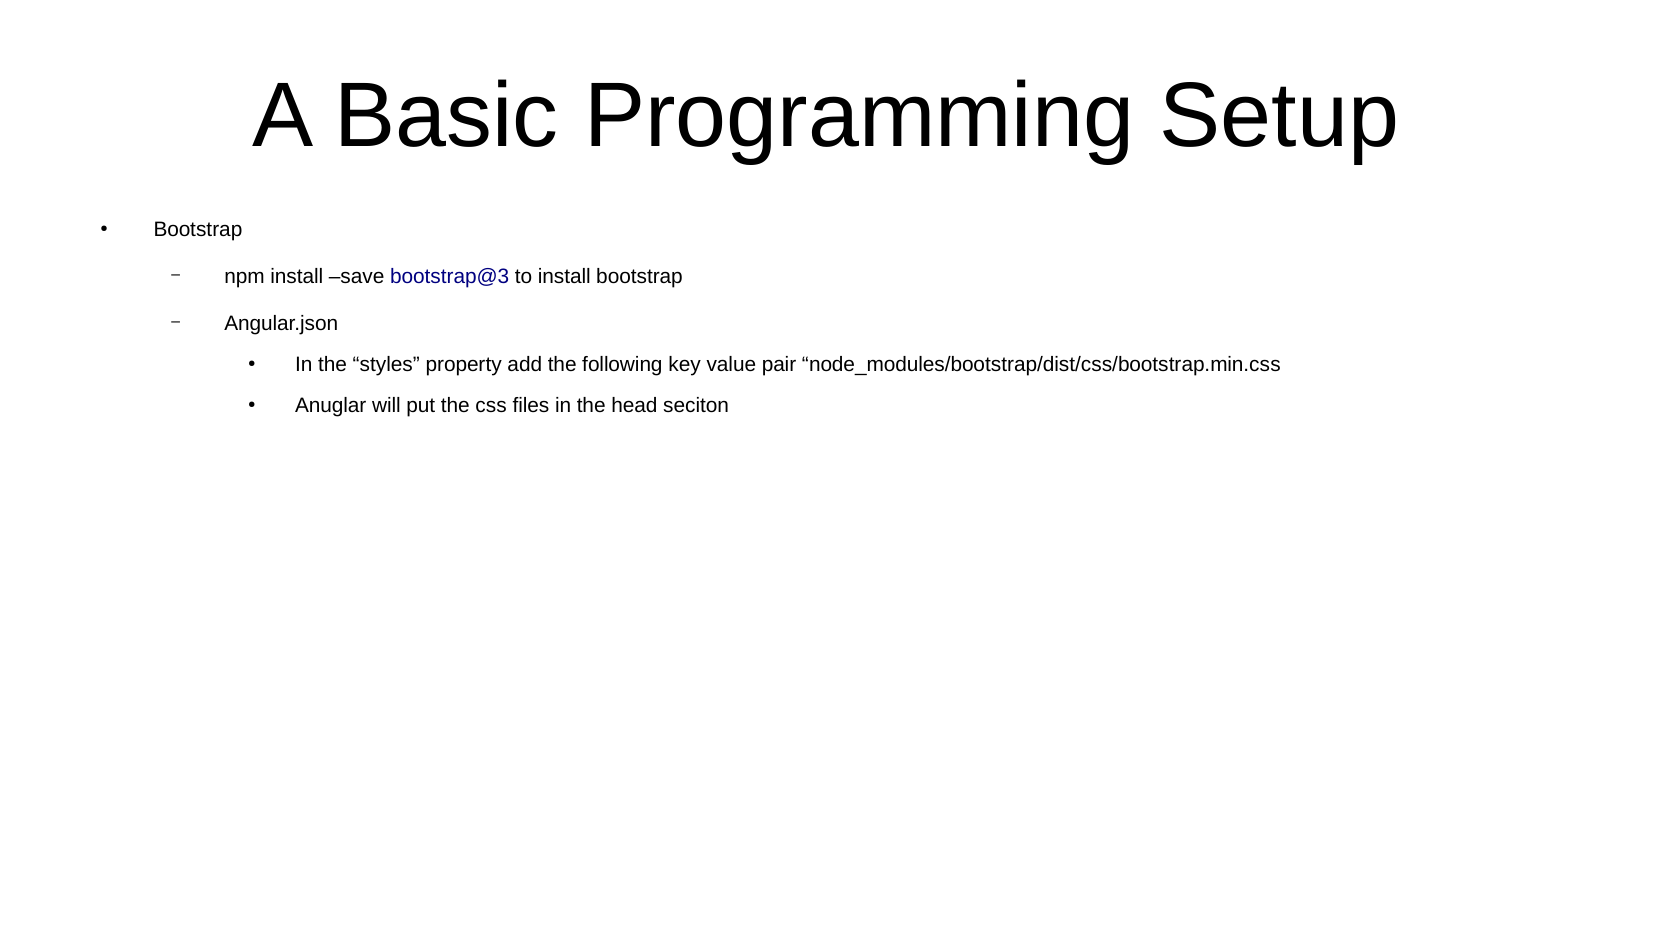

# A Basic Programming Setup
Bootstrap
npm install –save bootstrap@3 to install bootstrap
Angular.json
In the “styles” property add the following key value pair “node_modules/bootstrap/dist/css/bootstrap.min.css
Anuglar will put the css files in the head seciton